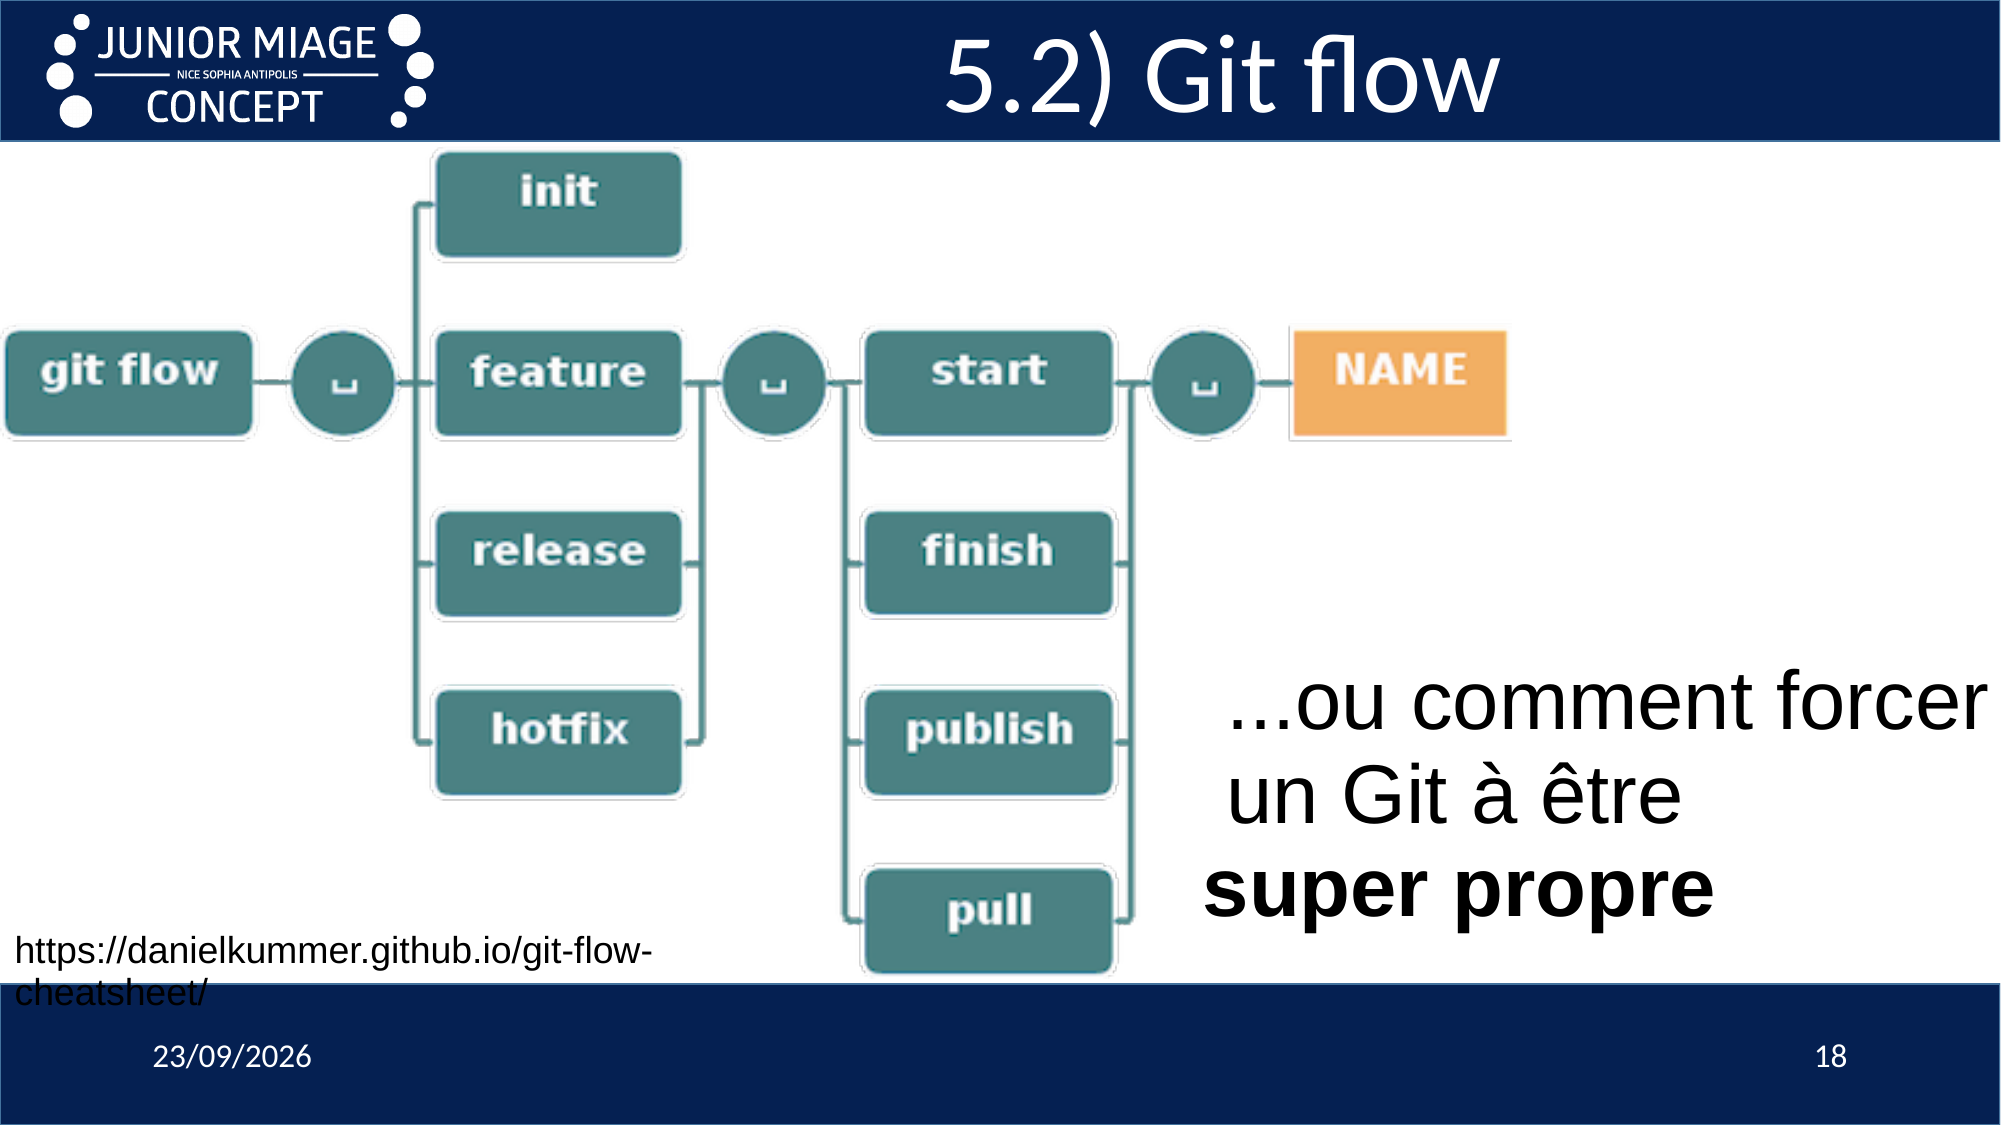

5.2) Git flow
 ...ou comment forcer
 un Git à être
super propre
https://danielkummer.github.io/git-flow-cheatsheet/